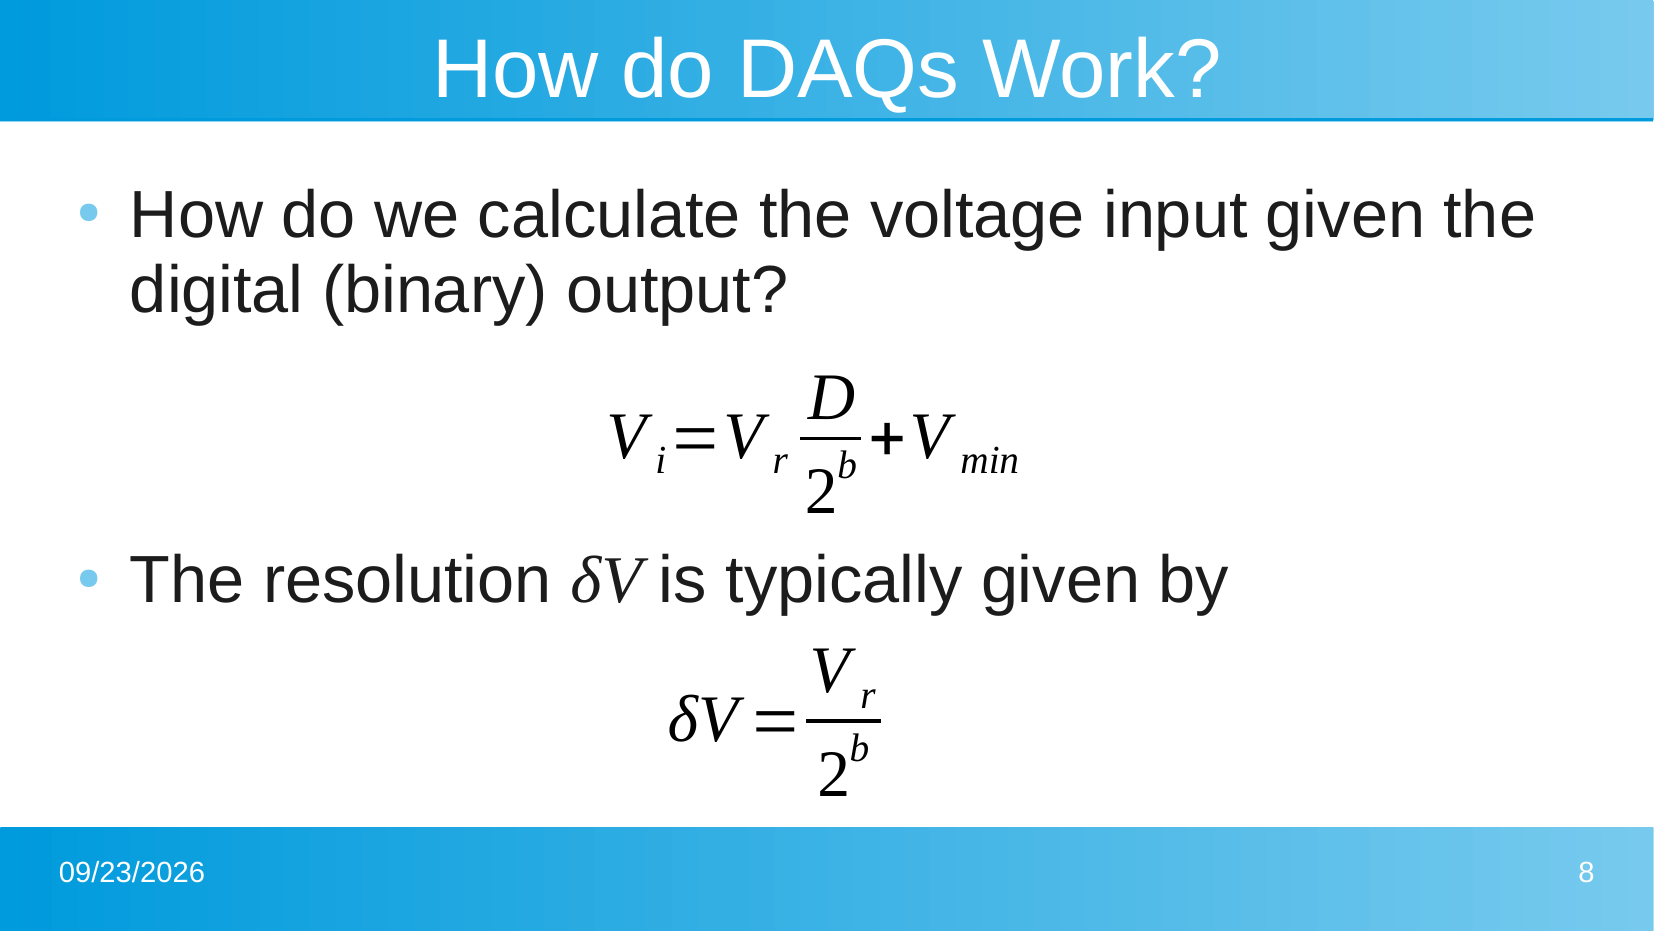

# How do DAQs Work​?
How do we calculate the voltage input given the digital (binary) output?
The resolution δV is typically given by
8